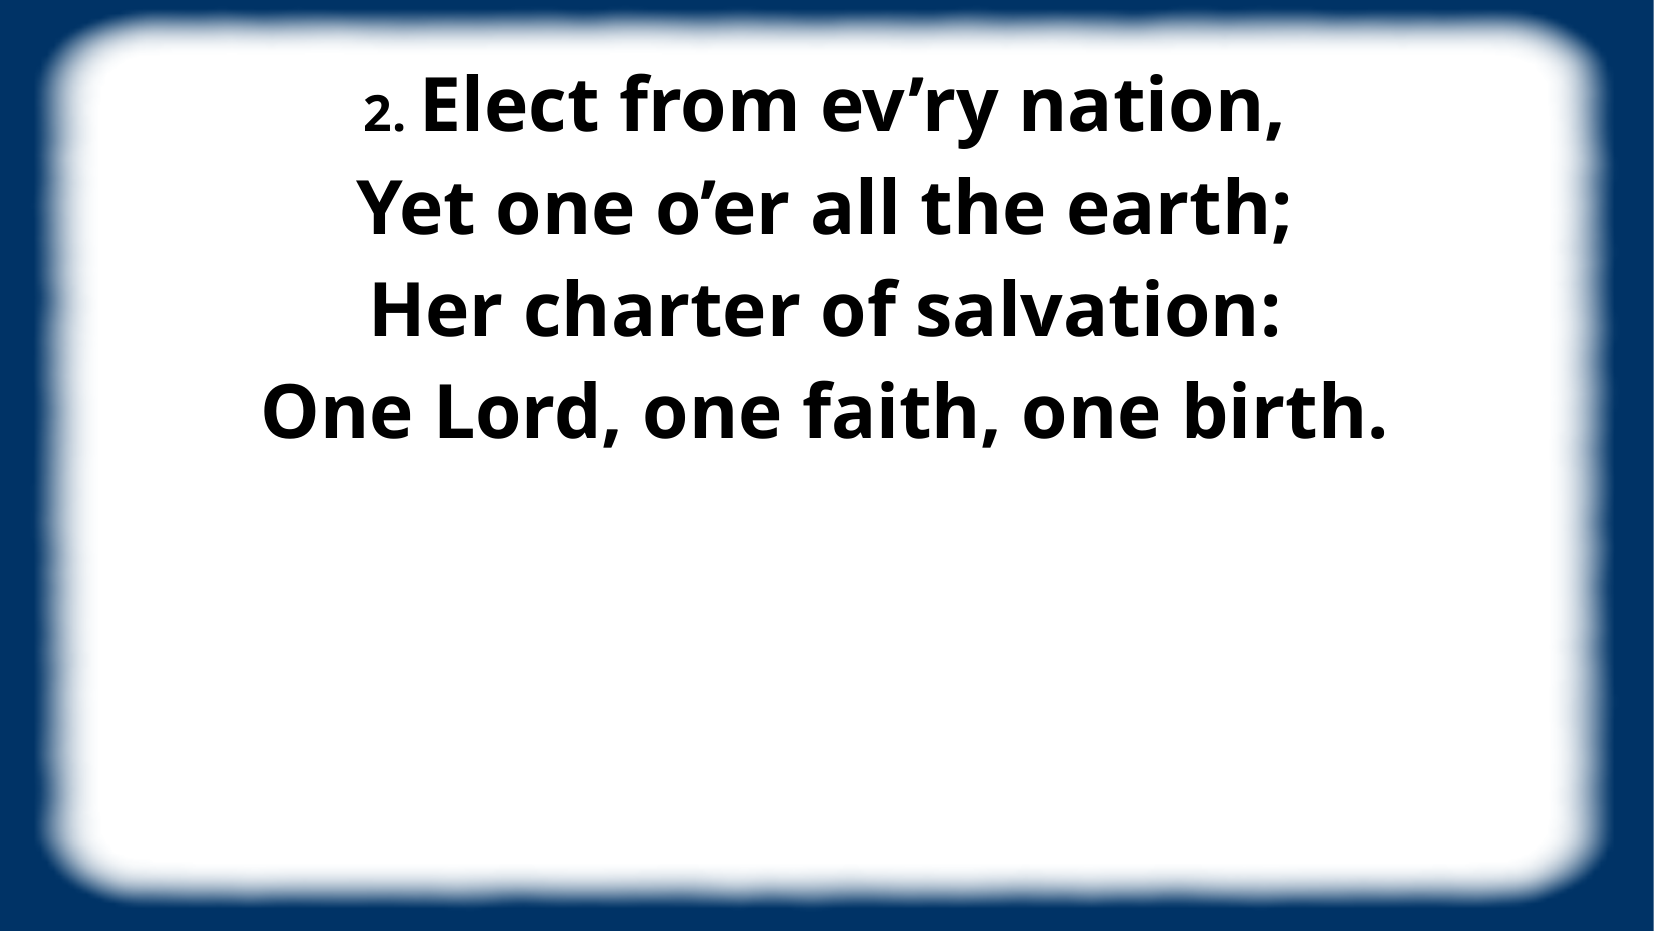

2. Elect from ev’ry nation,
Yet one o’er all the earth;
Her charter of salvation:
One Lord, one faith, one birth.